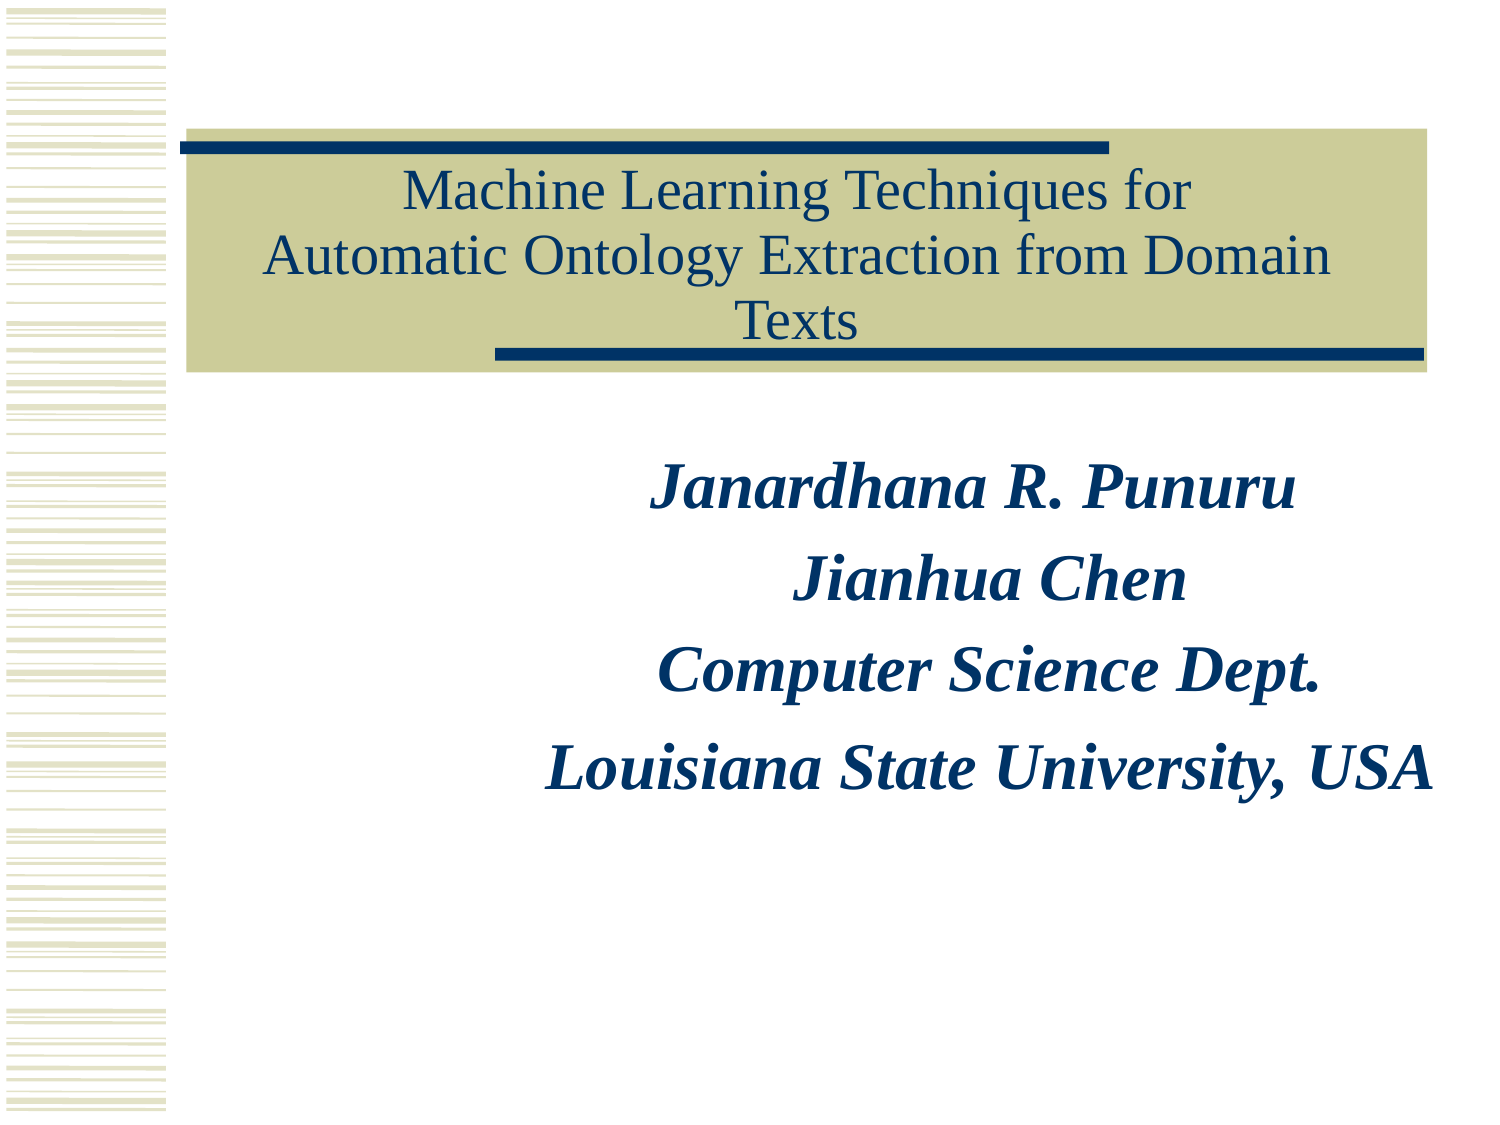

# Machine Learning Techniques for Automatic Ontology Extraction from Domain Texts
Janardhana R. Punuru
Jianhua Chen
Computer Science Dept.
Louisiana State University, USA